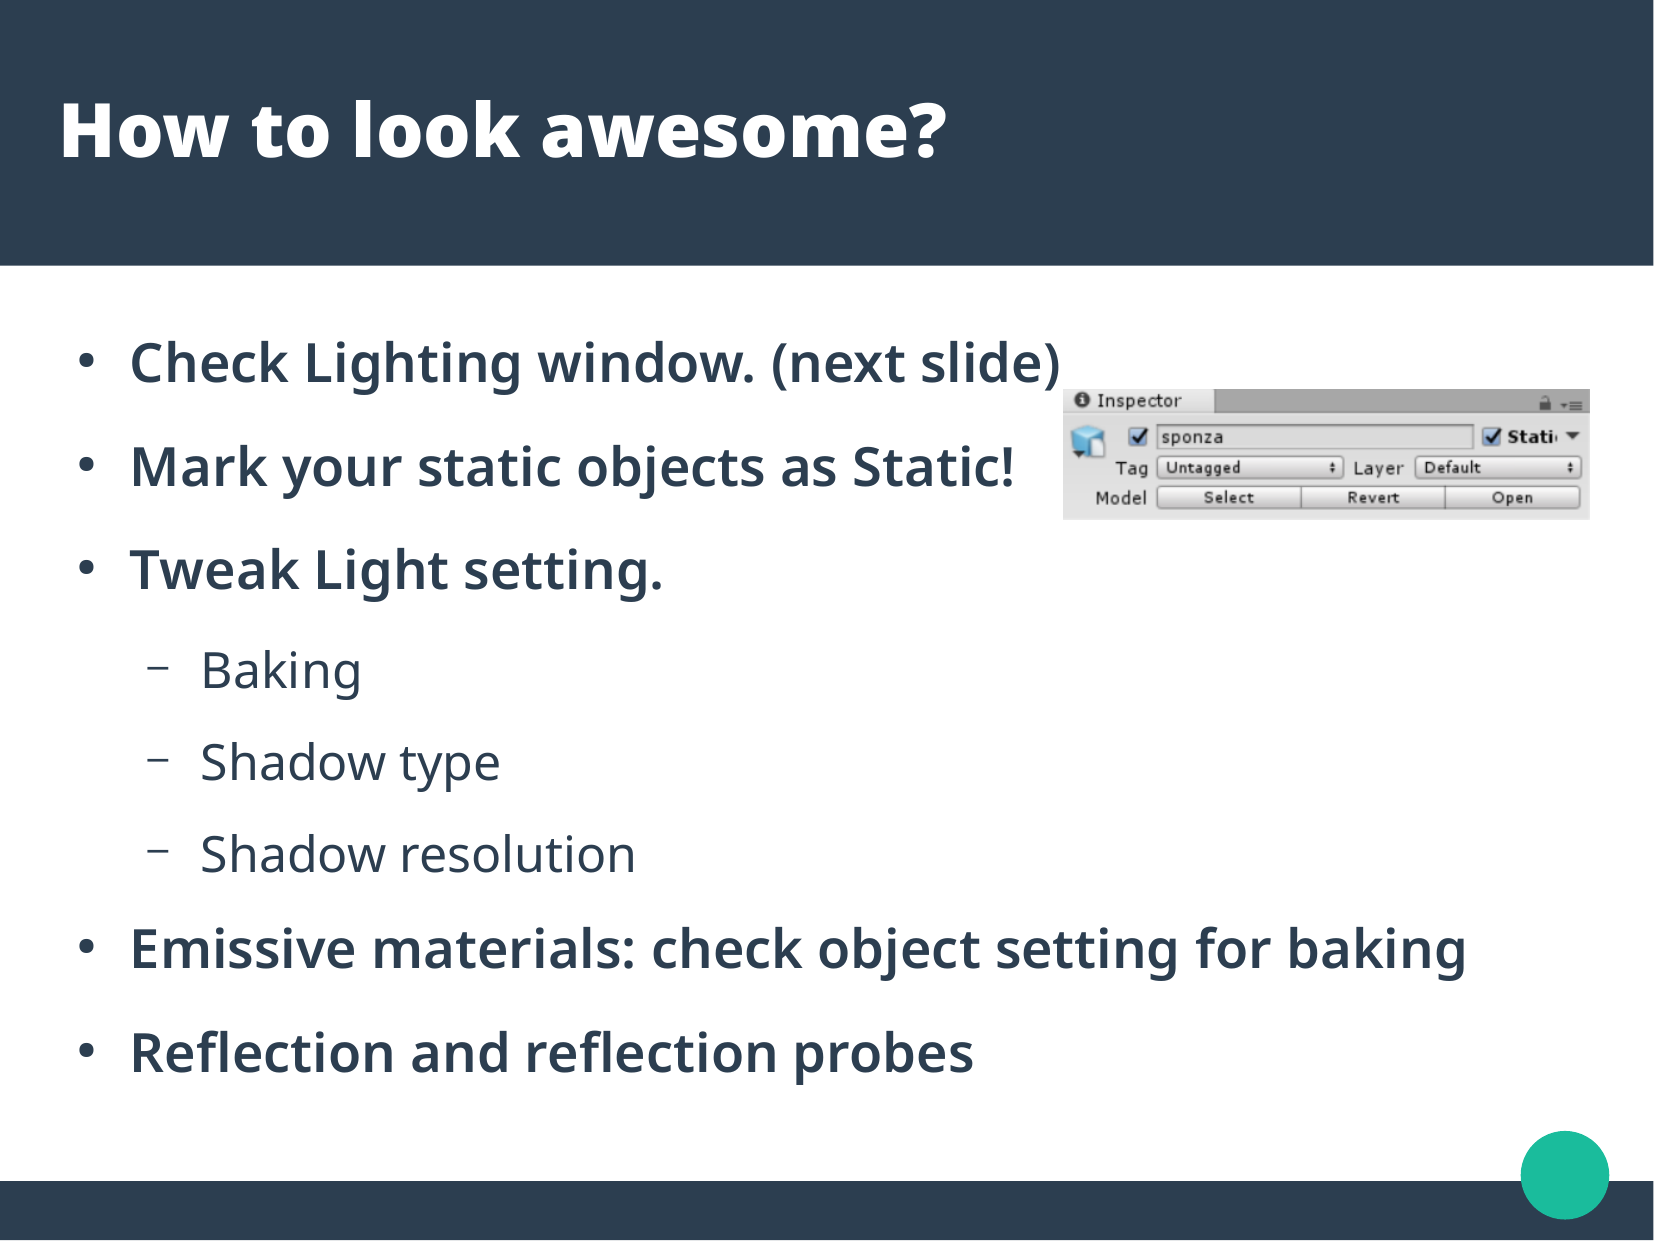

# How to look awesome?
Check Lighting window. (next slide)
Mark your static objects as Static!
Tweak Light setting.
Baking
Shadow type
Shadow resolution
Emissive materials: check object setting for baking
Reflection and reflection probes